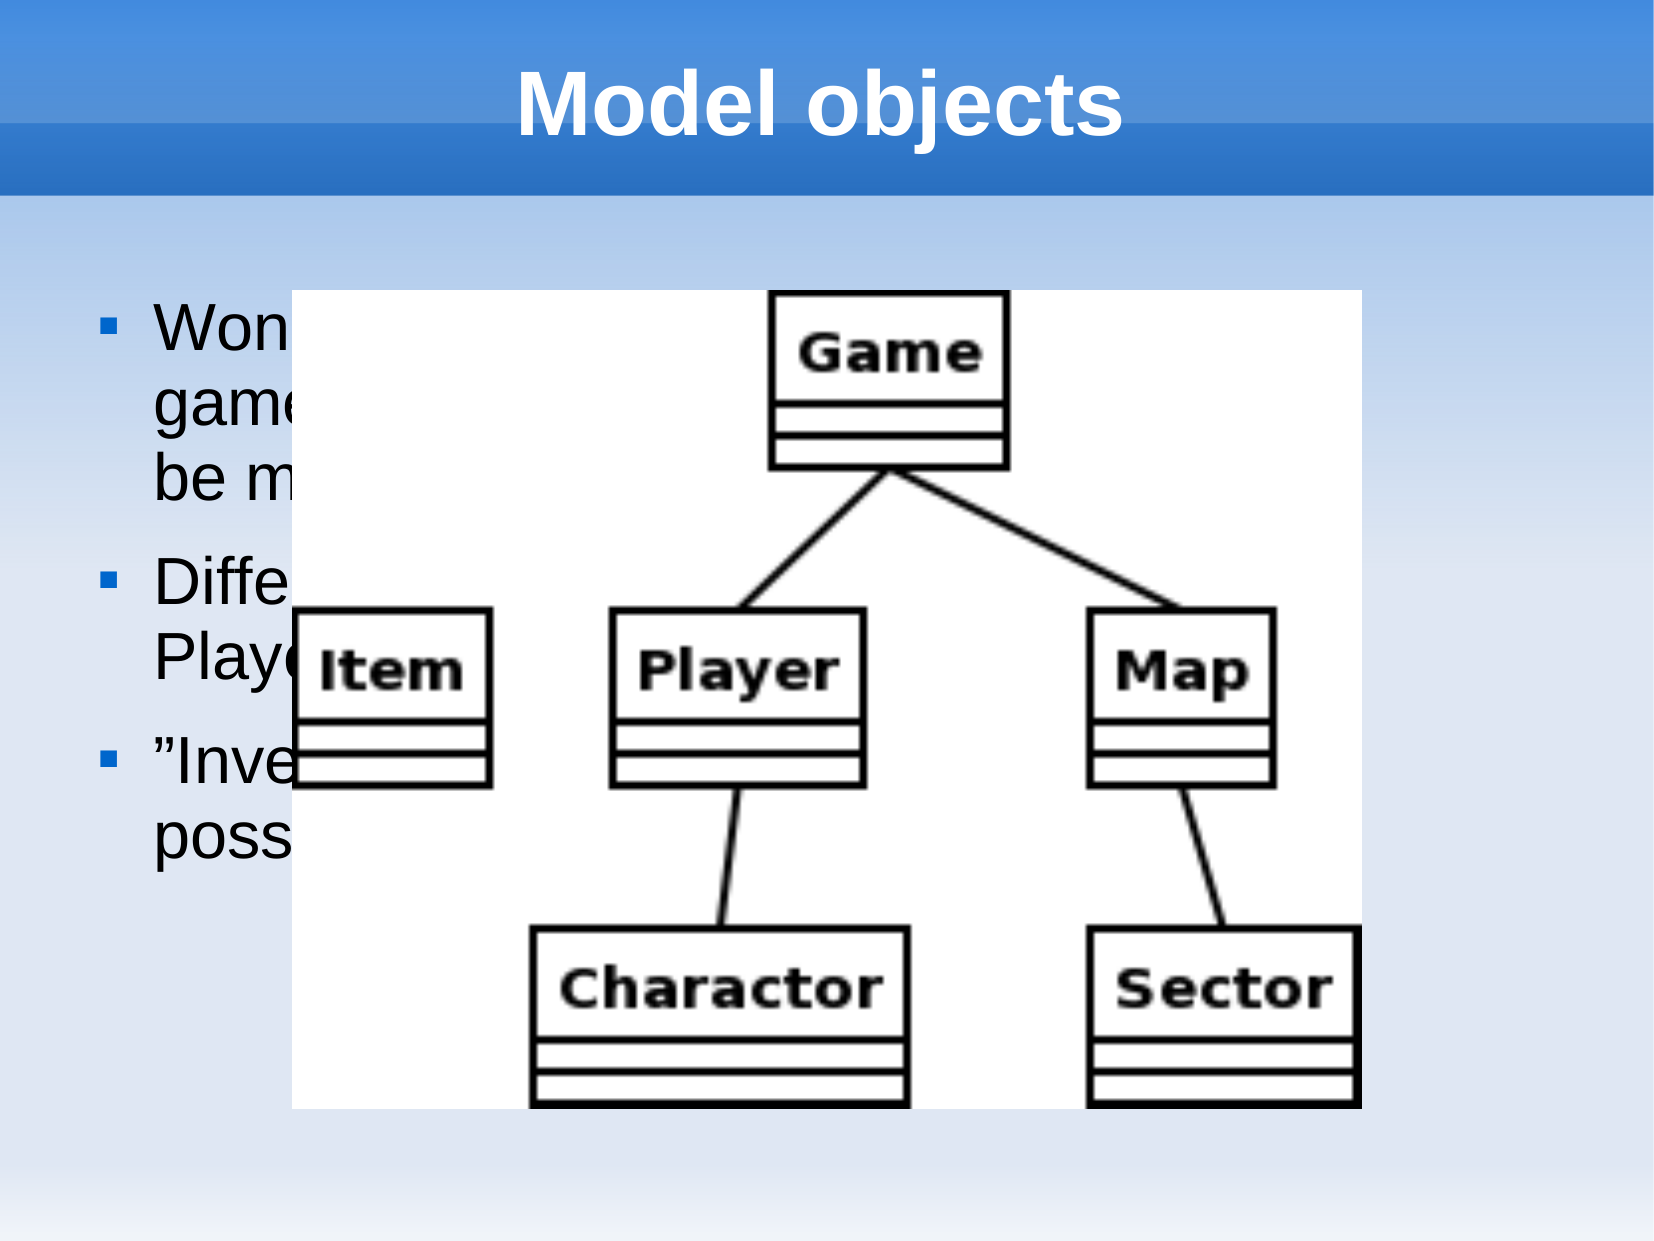

# Model objects
Won't fit for every game, but many can be modeled this way
Difference between Player and Charactor
”Inventory” is an possible addition